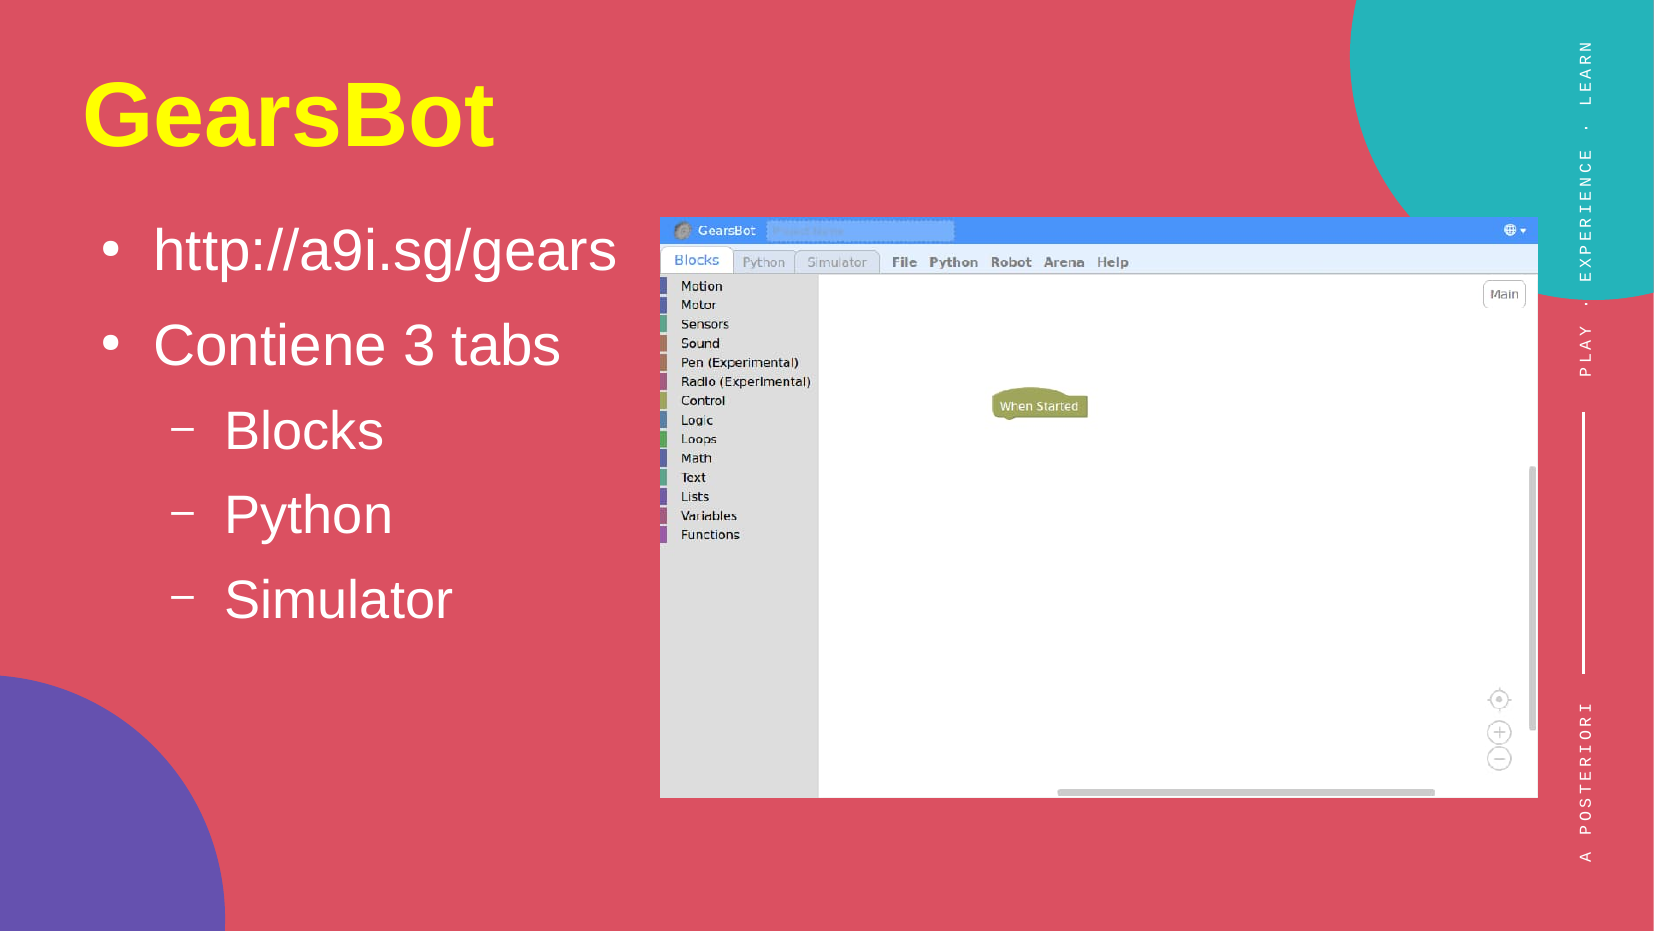

# GearsBot
http://a9i.sg/gears
Contiene 3 tabs
Blocks
Python
Simulator